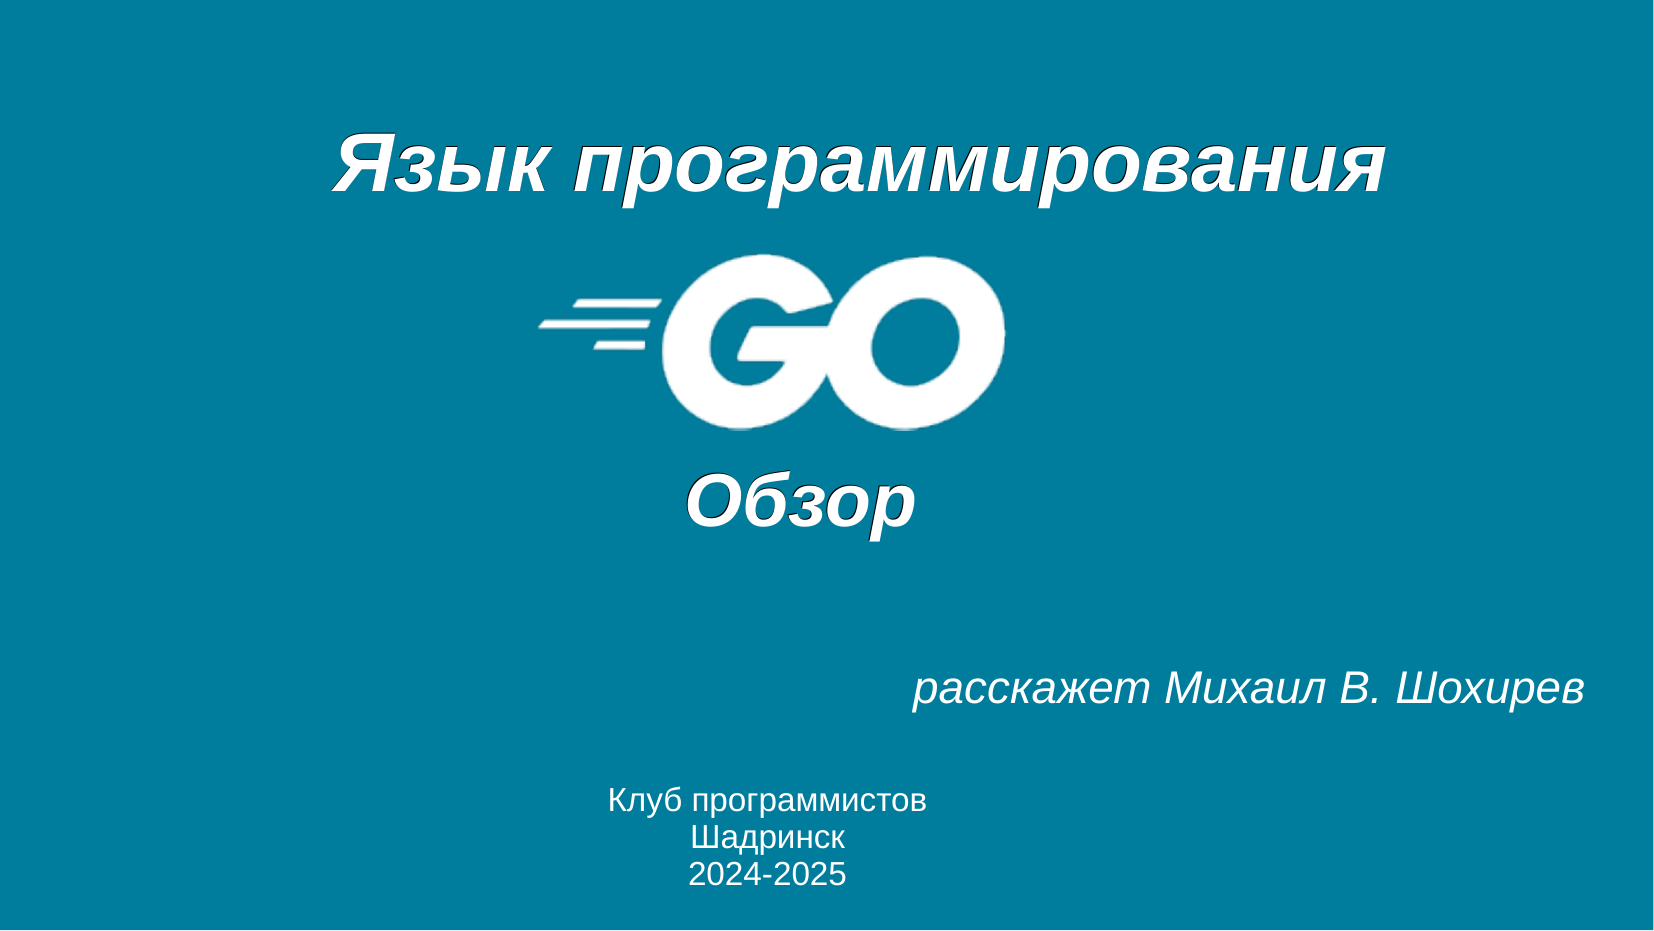

#
Язык программирования
Обзор
расскажет Михаил В. Шохирев
Клуб программистов
Шадринск
2024-2025
Клуб программистов
Шадринск
2024
Клуб программистов
Шадринск
2024
Клуб программистов
Шадринск
2024